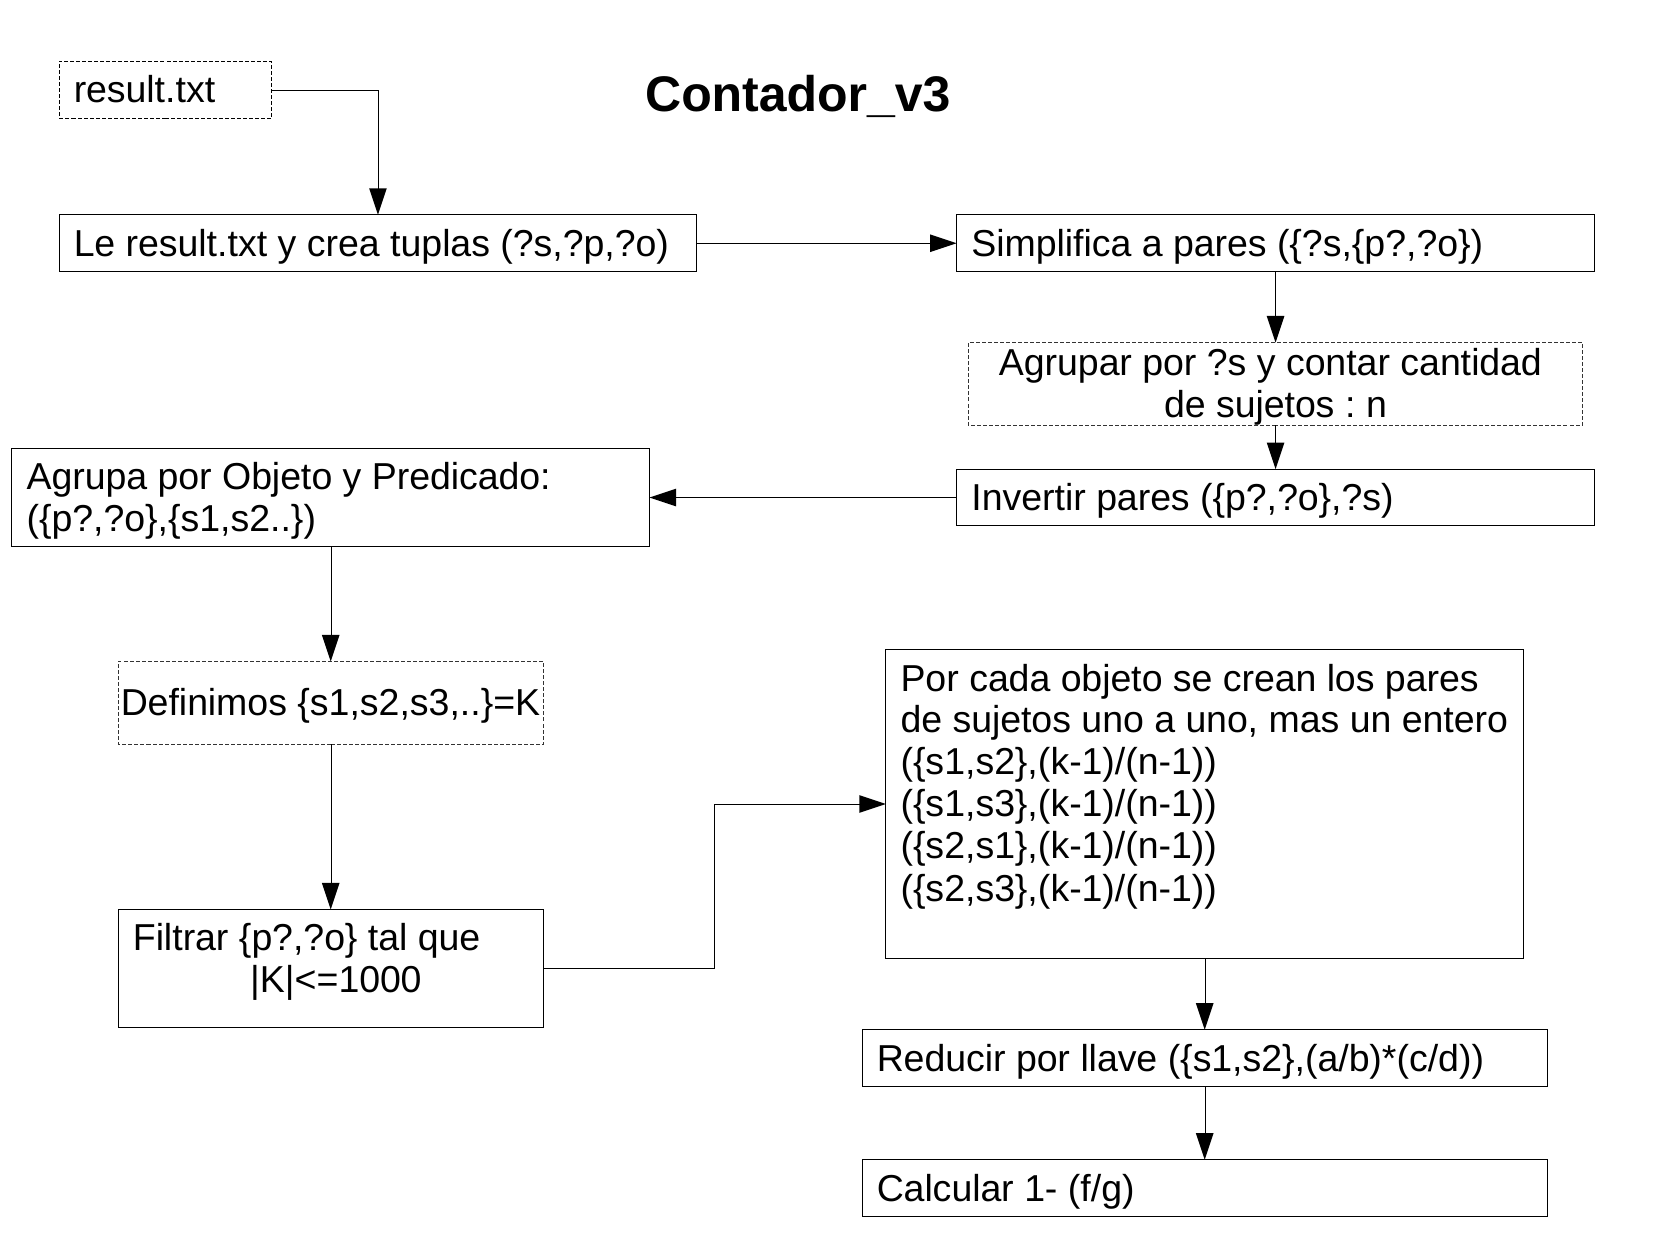

Contador_v3
result.txt
Le result.txt y crea tuplas (?s,?p,?o)
Simplifica a pares ({?s,{p?,?o})
Agrupar por ?s y contar cantidad
de sujetos : n
Agrupa por Objeto y Predicado: ({p?,?o},{s1,s2..})
Invertir pares ({p?,?o},?s)
Por cada objeto se crean los pares de sujetos uno a uno, mas un entero
({s1,s2},(k-1)/(n-1))
({s1,s3},(k-1)/(n-1))
({s2,s1},(k-1)/(n-1))
({s2,s3},(k-1)/(n-1))
Definimos {s1,s2,s3,..}=K
Filtrar {p?,?o} tal que
 |K|<=1000
Reducir por llave ({s1,s2},(a/b)*(c/d))
Calcular 1- (f/g)